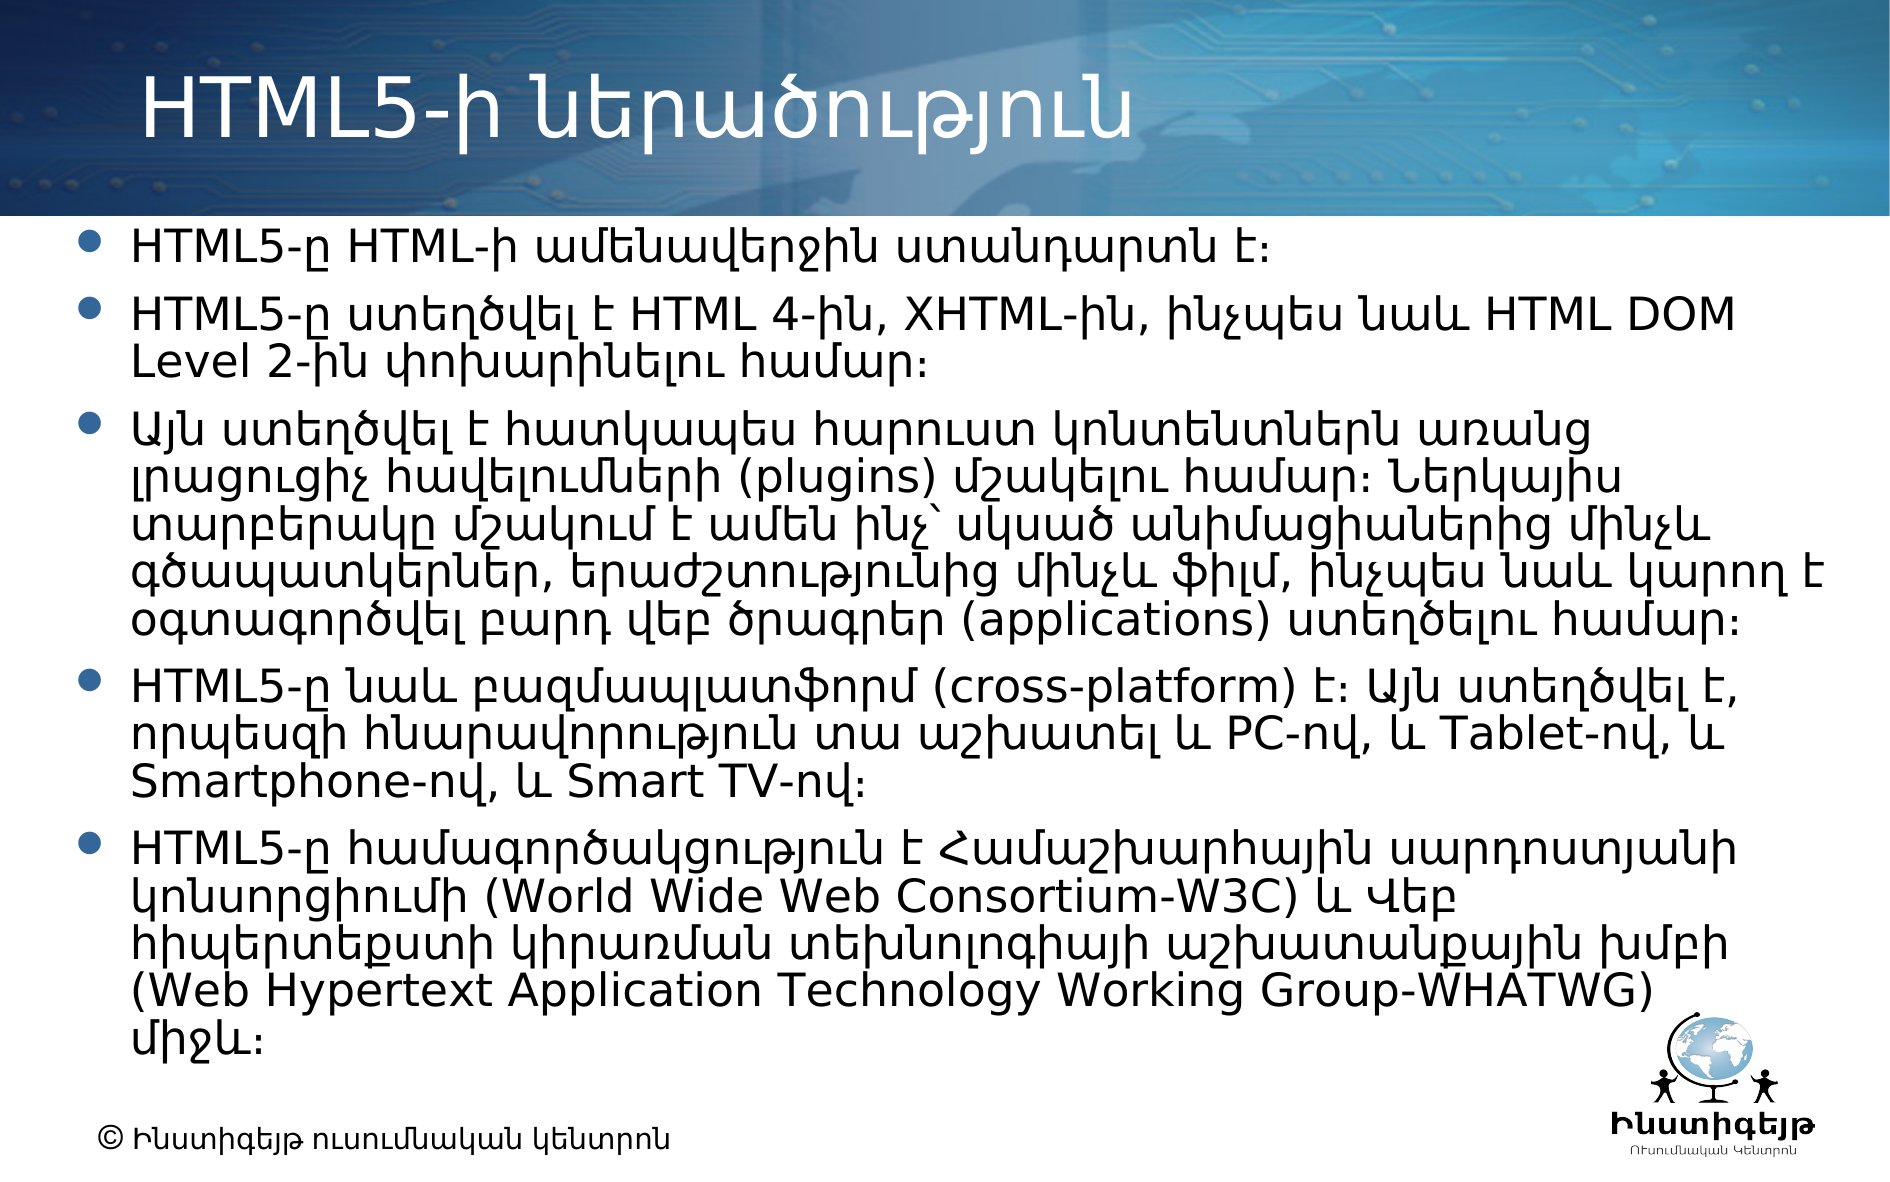

HTML5-ի ներածություն
# HTML5-ը HTML-ի ամենավերջին ստանդարտն է։
HTML5-ը ստեղծվել է HTML 4-ին, XHTML-ին, ինչպես նաև HTML DOM Level 2-ին փոխարինելու համար։
Այն ստեղծվել է հատկապես հարուստ կոնտենտներն առանց լրացուցիչ հավելումների (plugins) մշակելու համար։ Ներկայիս տարբերակը մշակում է ամեն ինչ՝ սկսած անիմացիաներից մինչև գծապատկերներ, երաժշտությունից մինչև ֆիլմ, ինչպես նաև կարող է օգտագործվել բարդ վեբ ծրագրեր (applications) ստեղծելու համար։
HTML5-ը նաև բազմապլատֆորմ (cross-platform) է։ Այն ստեղծվել է, որպեսզի հնարավորություն տա աշխատել և PC-ով, և Tablet-ով, և Smartphone-ով, և Smart TV-ով։
HTML5-ը համագործակցություն է Համաշխարհային սարդոստյանի կոնսորցիումի (World Wide Web Consortium-W3C) և Վեբ հիպերտեքստի կիրառման տեխնոլոգիայի աշխատանքային խմբի (Web Hypertext Application Technology Working Group-WHATWG)
միջև։